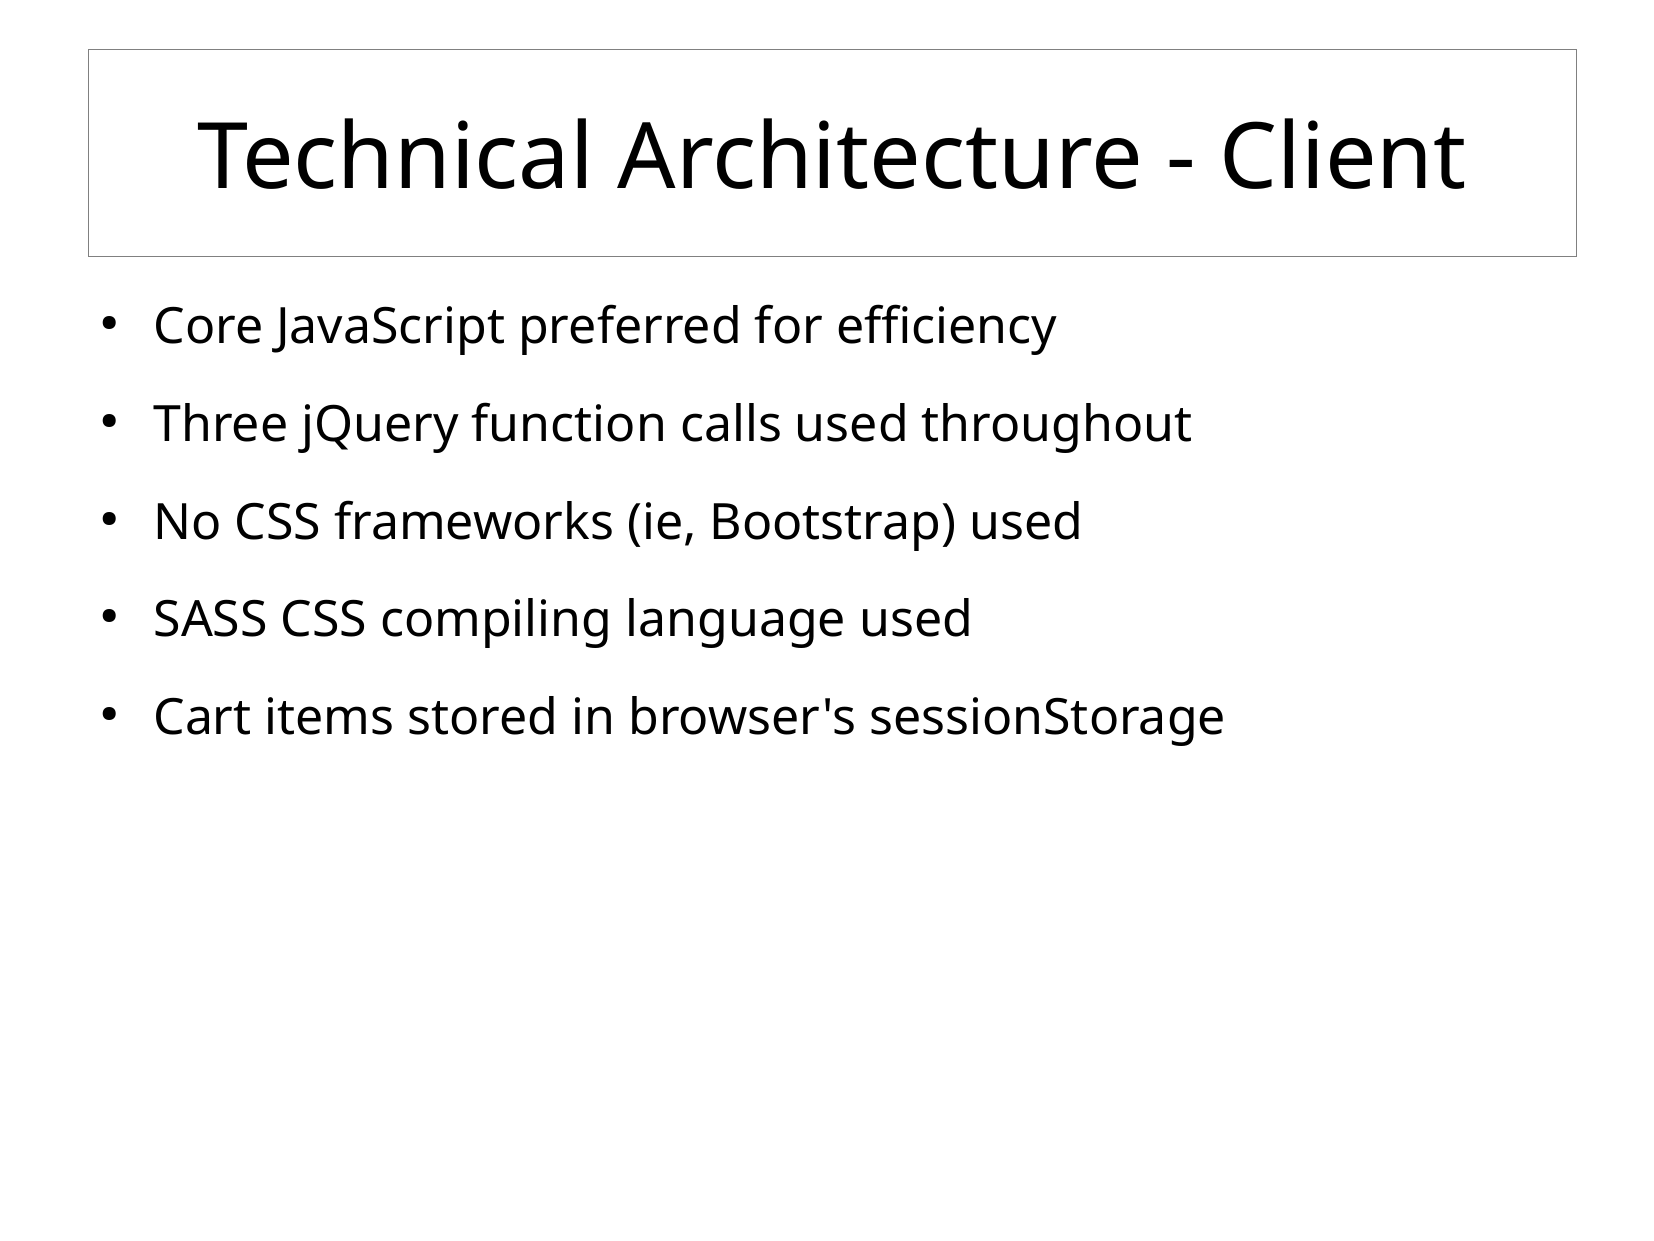

# Technical Architecture - Client
Core JavaScript preferred for efficiency
Three jQuery function calls used throughout
No CSS frameworks (ie, Bootstrap) used
SASS CSS compiling language used
Cart items stored in browser's sessionStorage